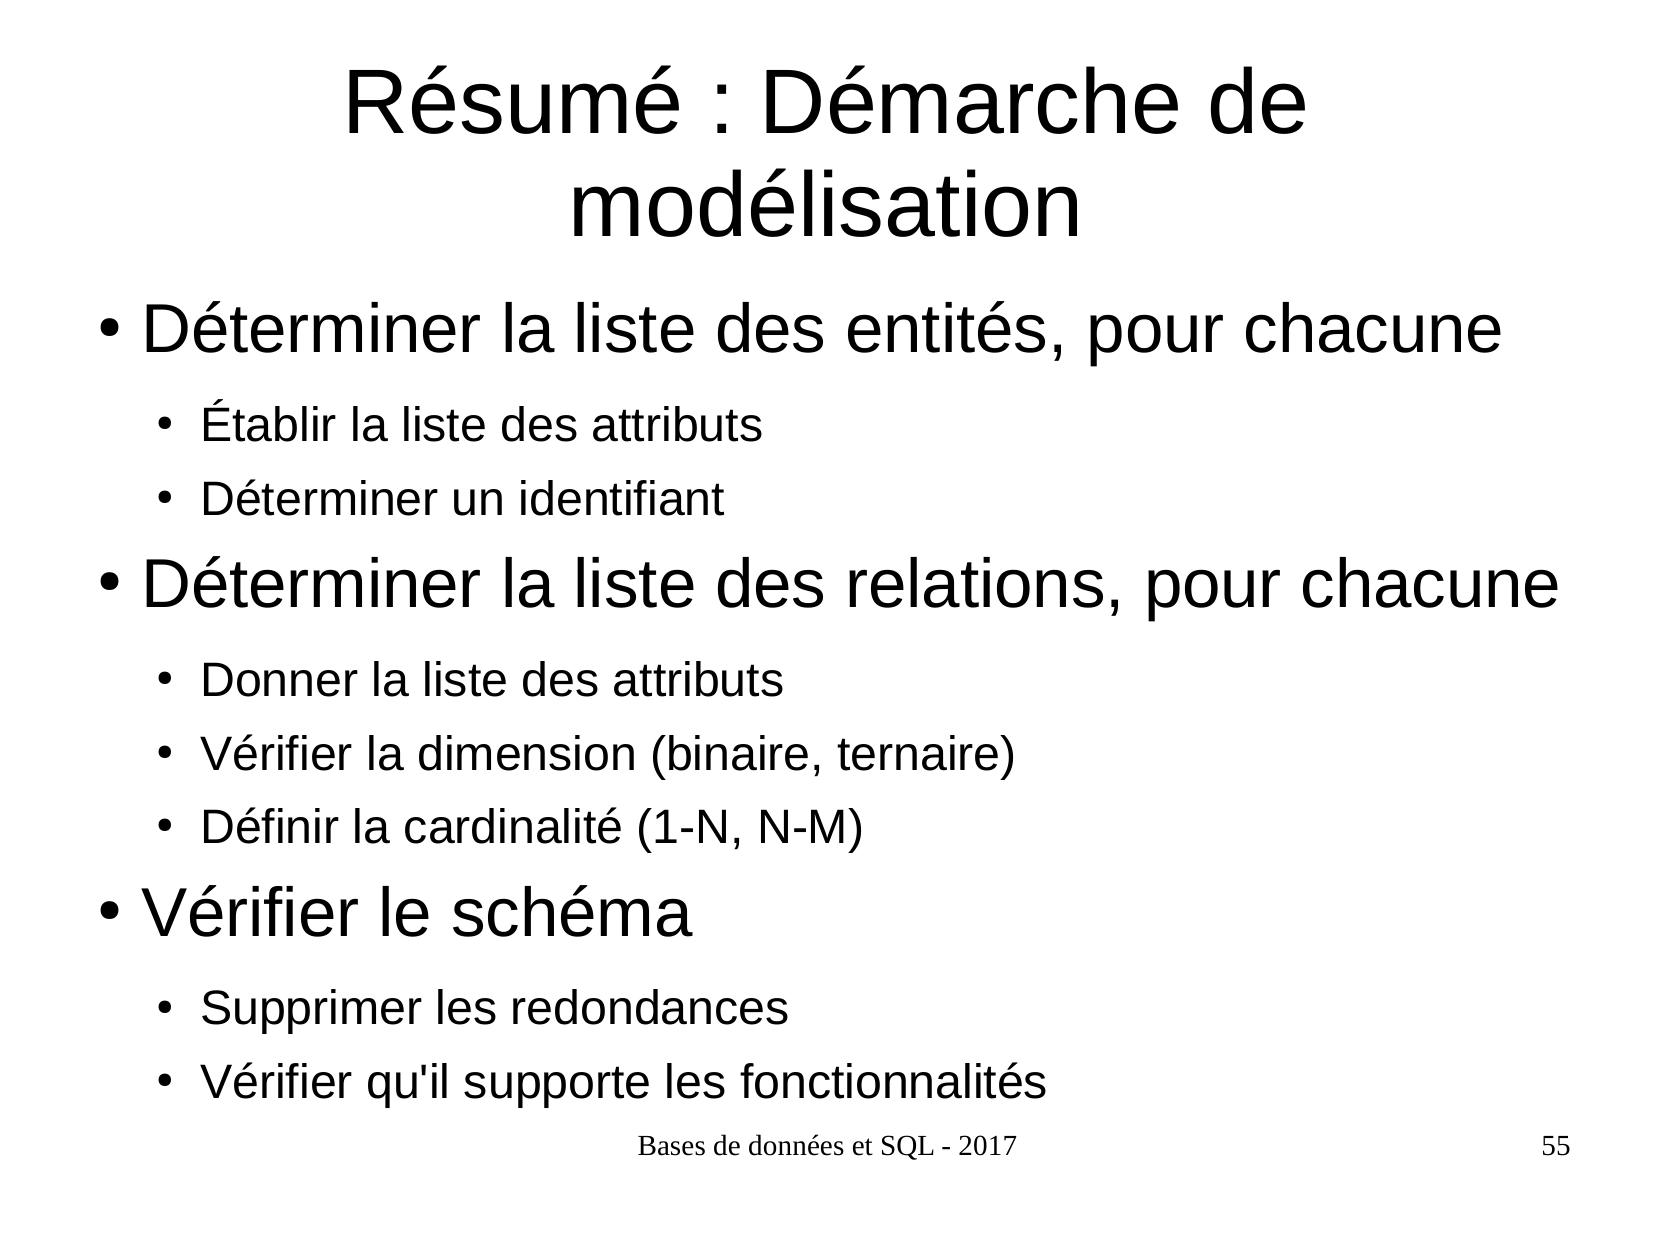

# Résumé : Démarche de modélisation
Déterminer la liste des entités, pour chacune
Établir la liste des attributs
Déterminer un identifiant
Déterminer la liste des relations, pour chacune
Donner la liste des attributs
Vérifier la dimension (binaire, ternaire)
Définir la cardinalité (1-N, N-M)
Vérifier le schéma
Supprimer les redondances
Vérifier qu'il supporte les fonctionnalités
Bases de données et SQL - 2017
55